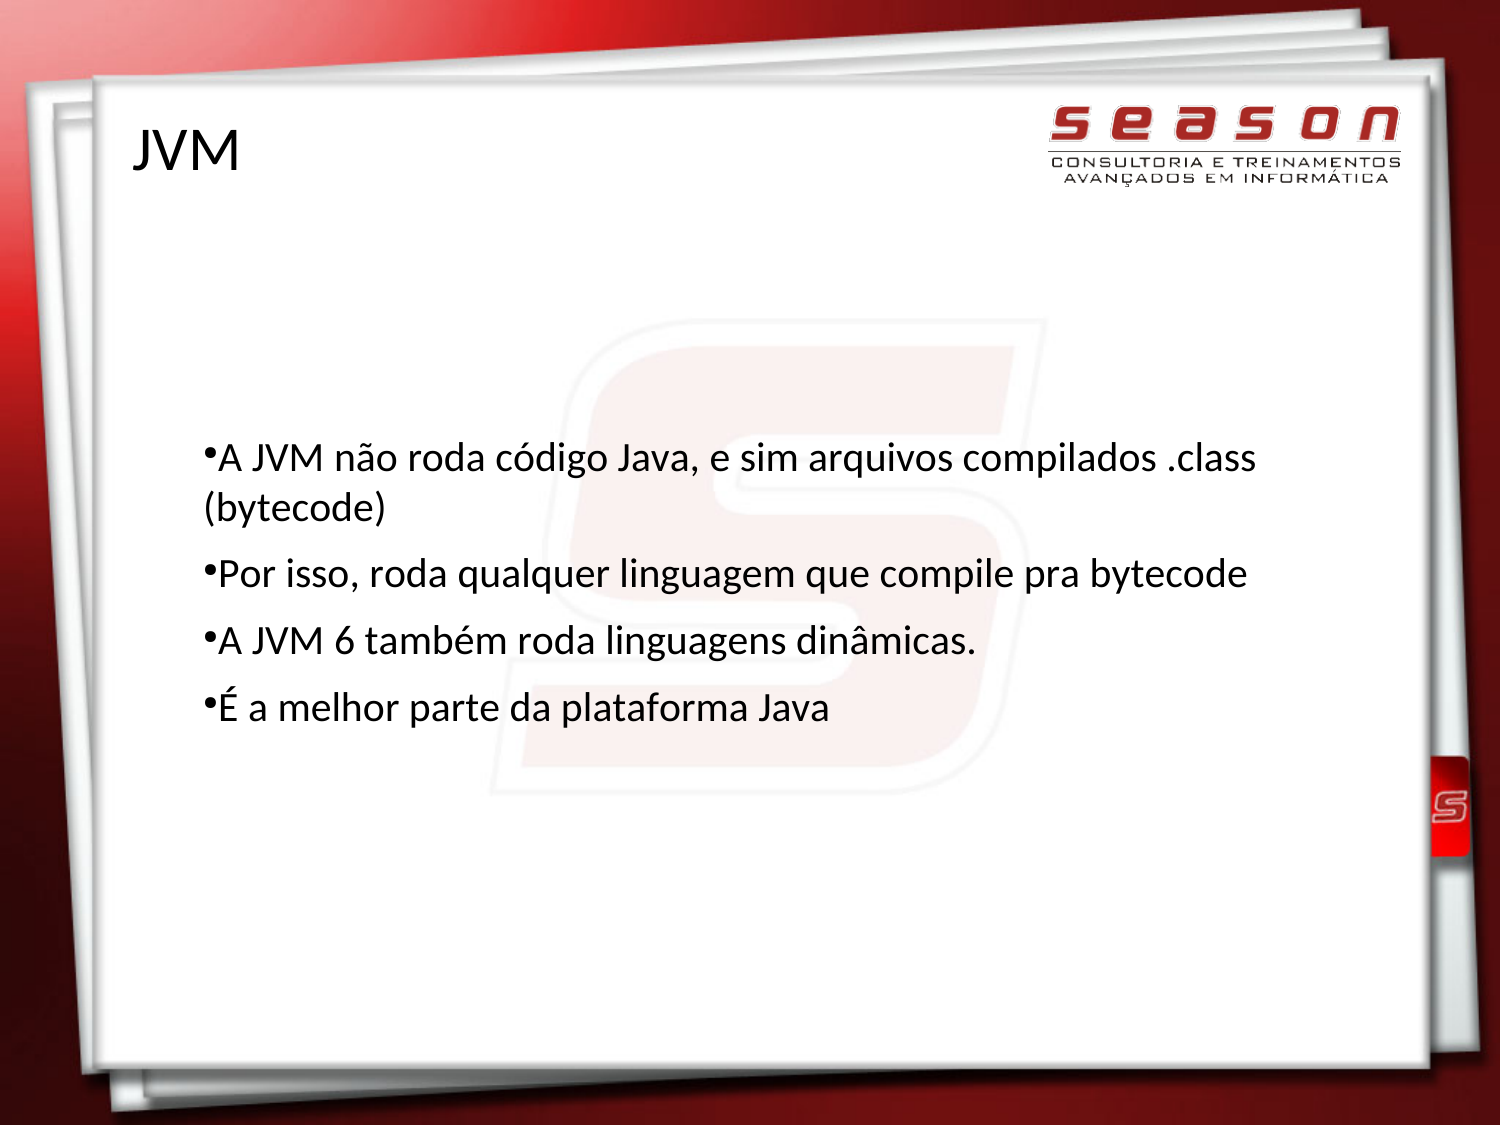

# JVM
A JVM não roda código Java, e sim arquivos compilados .class (bytecode)
Por isso, roda qualquer linguagem que compile pra bytecode
A JVM 6 também roda linguagens dinâmicas.
É a melhor parte da plataforma Java